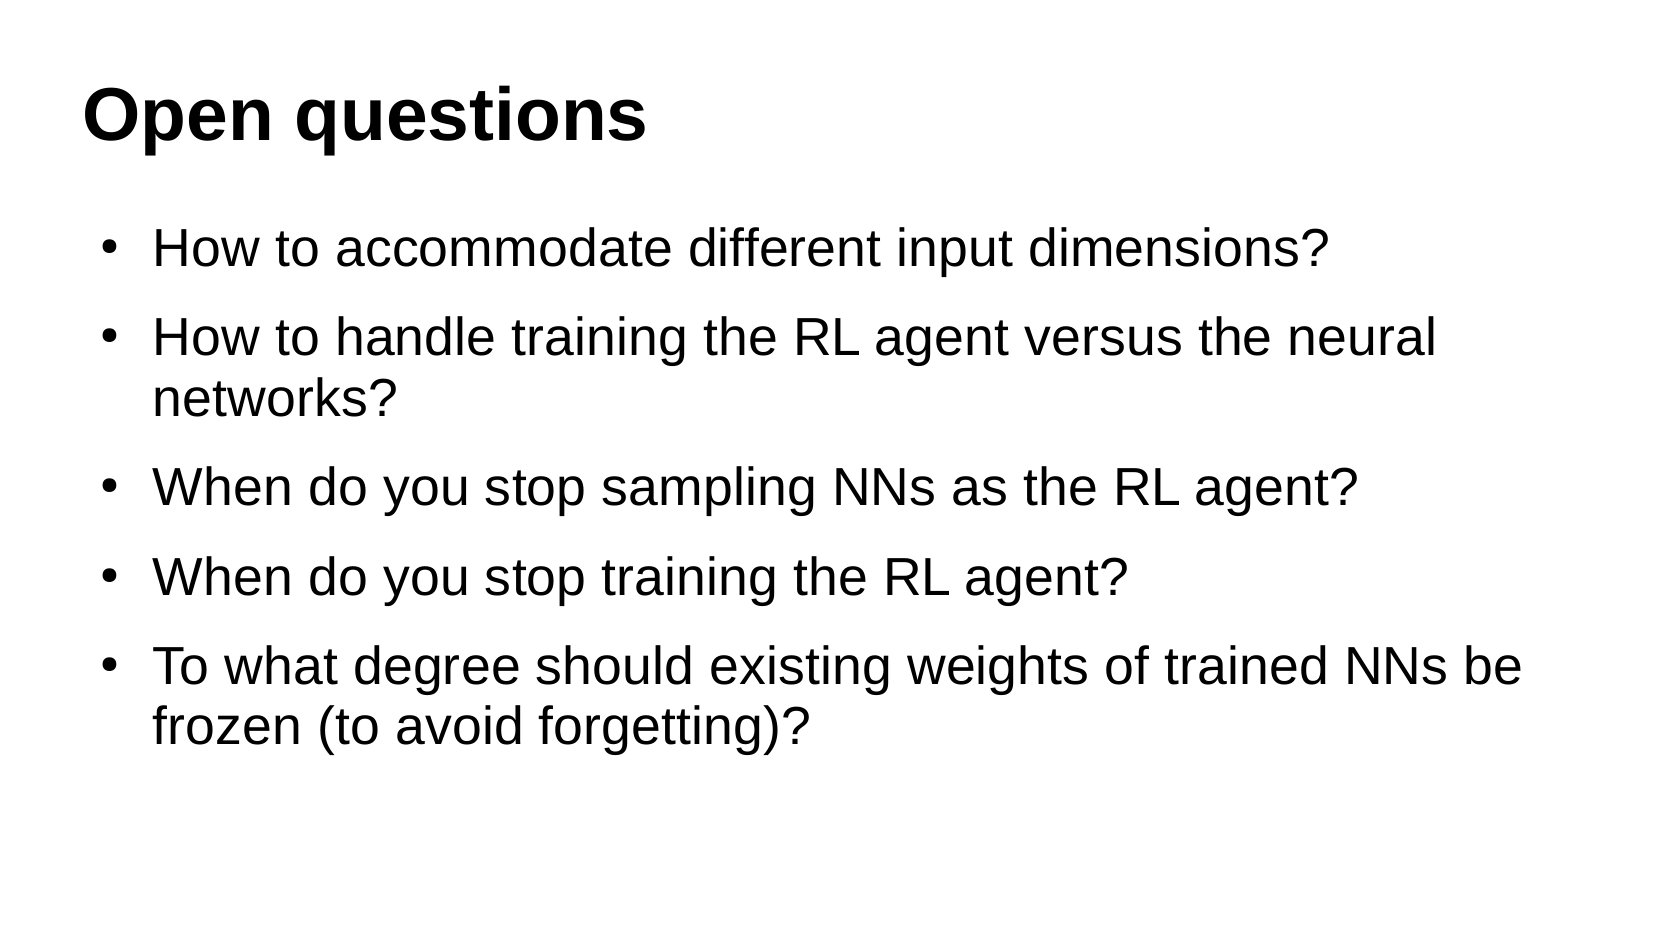

# Open questions
How to accommodate different input dimensions?
How to handle training the RL agent versus the neural networks?
When do you stop sampling NNs as the RL agent?
When do you stop training the RL agent?
To what degree should existing weights of trained NNs be frozen (to avoid forgetting)?